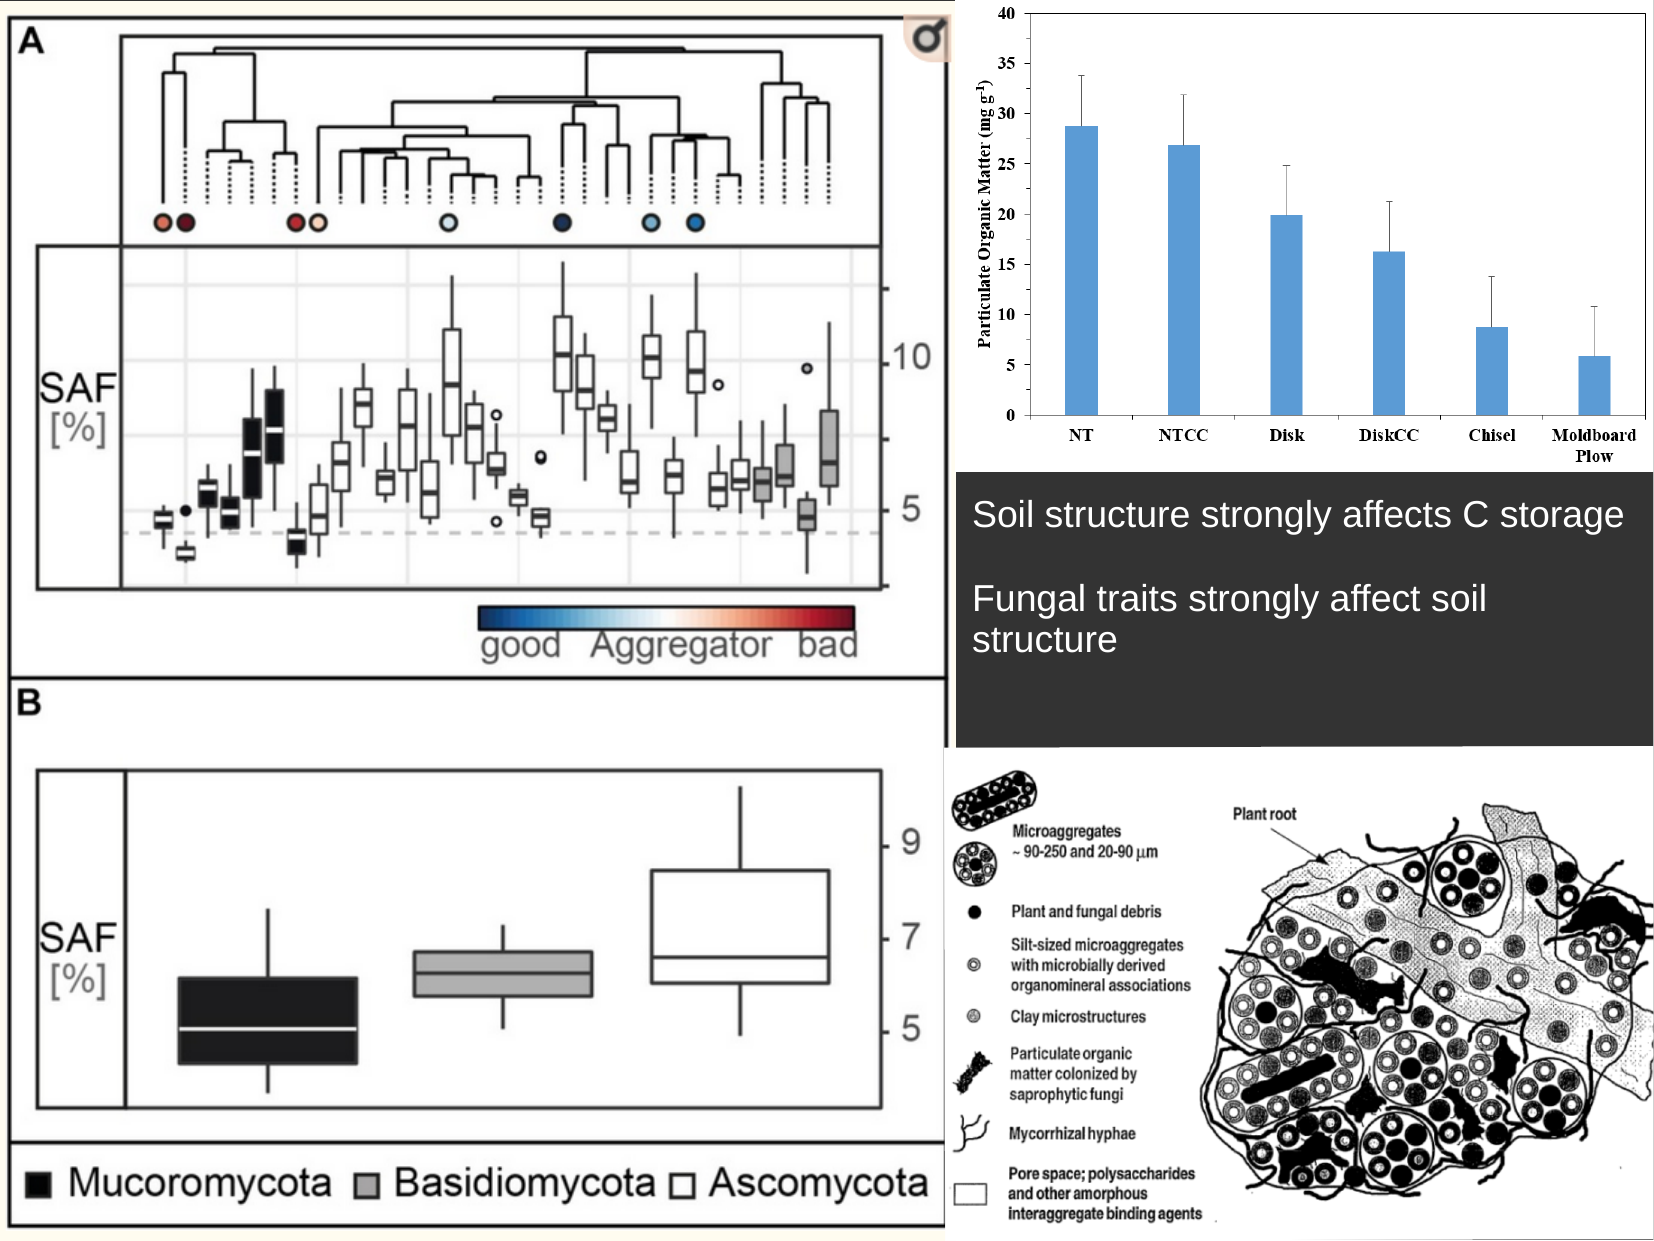

Soil structure strongly affects C storage
Fungal traits strongly affect soil structure